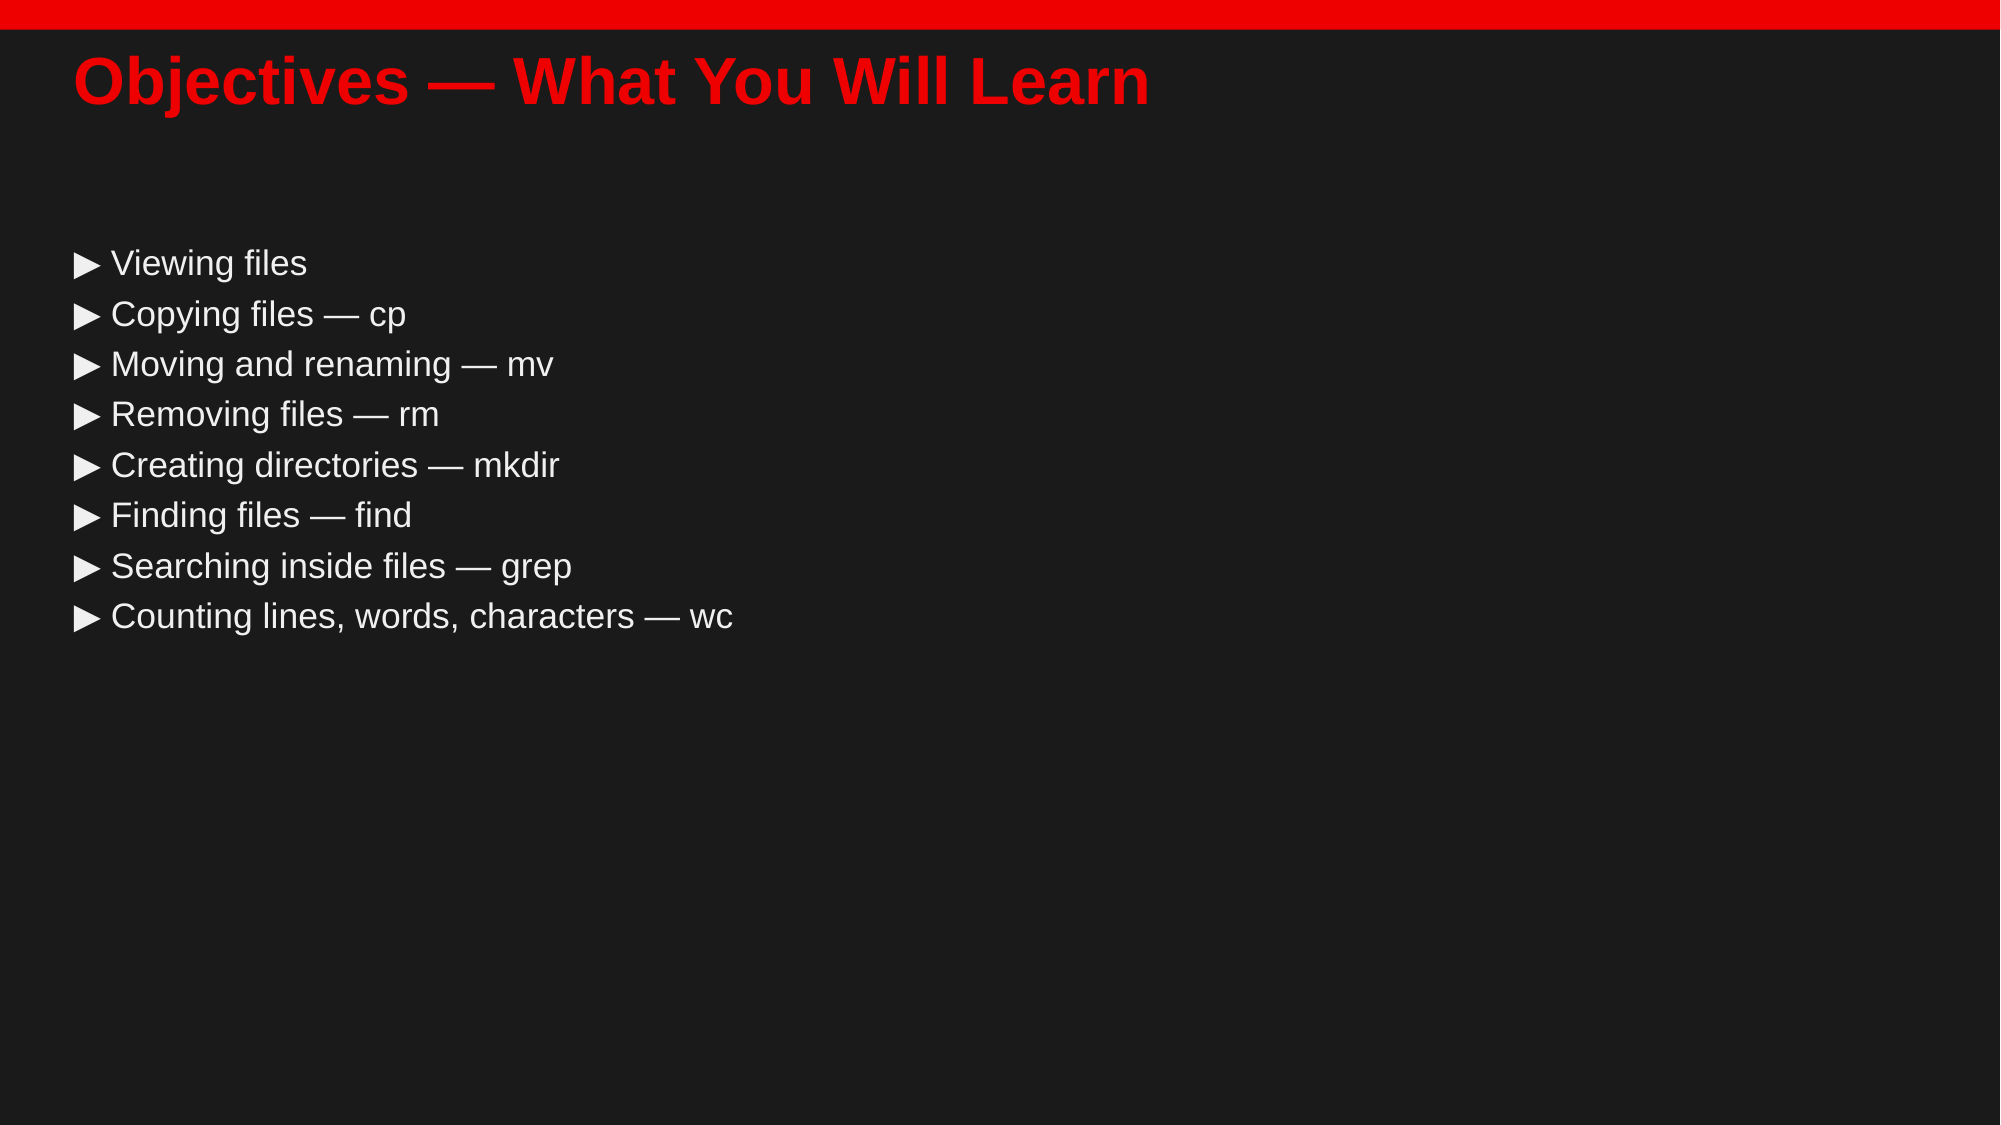

Objectives — What You Will Learn
▶ Viewing files
▶ Copying files — cp
▶ Moving and renaming — mv
▶ Removing files — rm
▶ Creating directories — mkdir
▶ Finding files — find
▶ Searching inside files — grep
▶ Counting lines, words, characters — wc